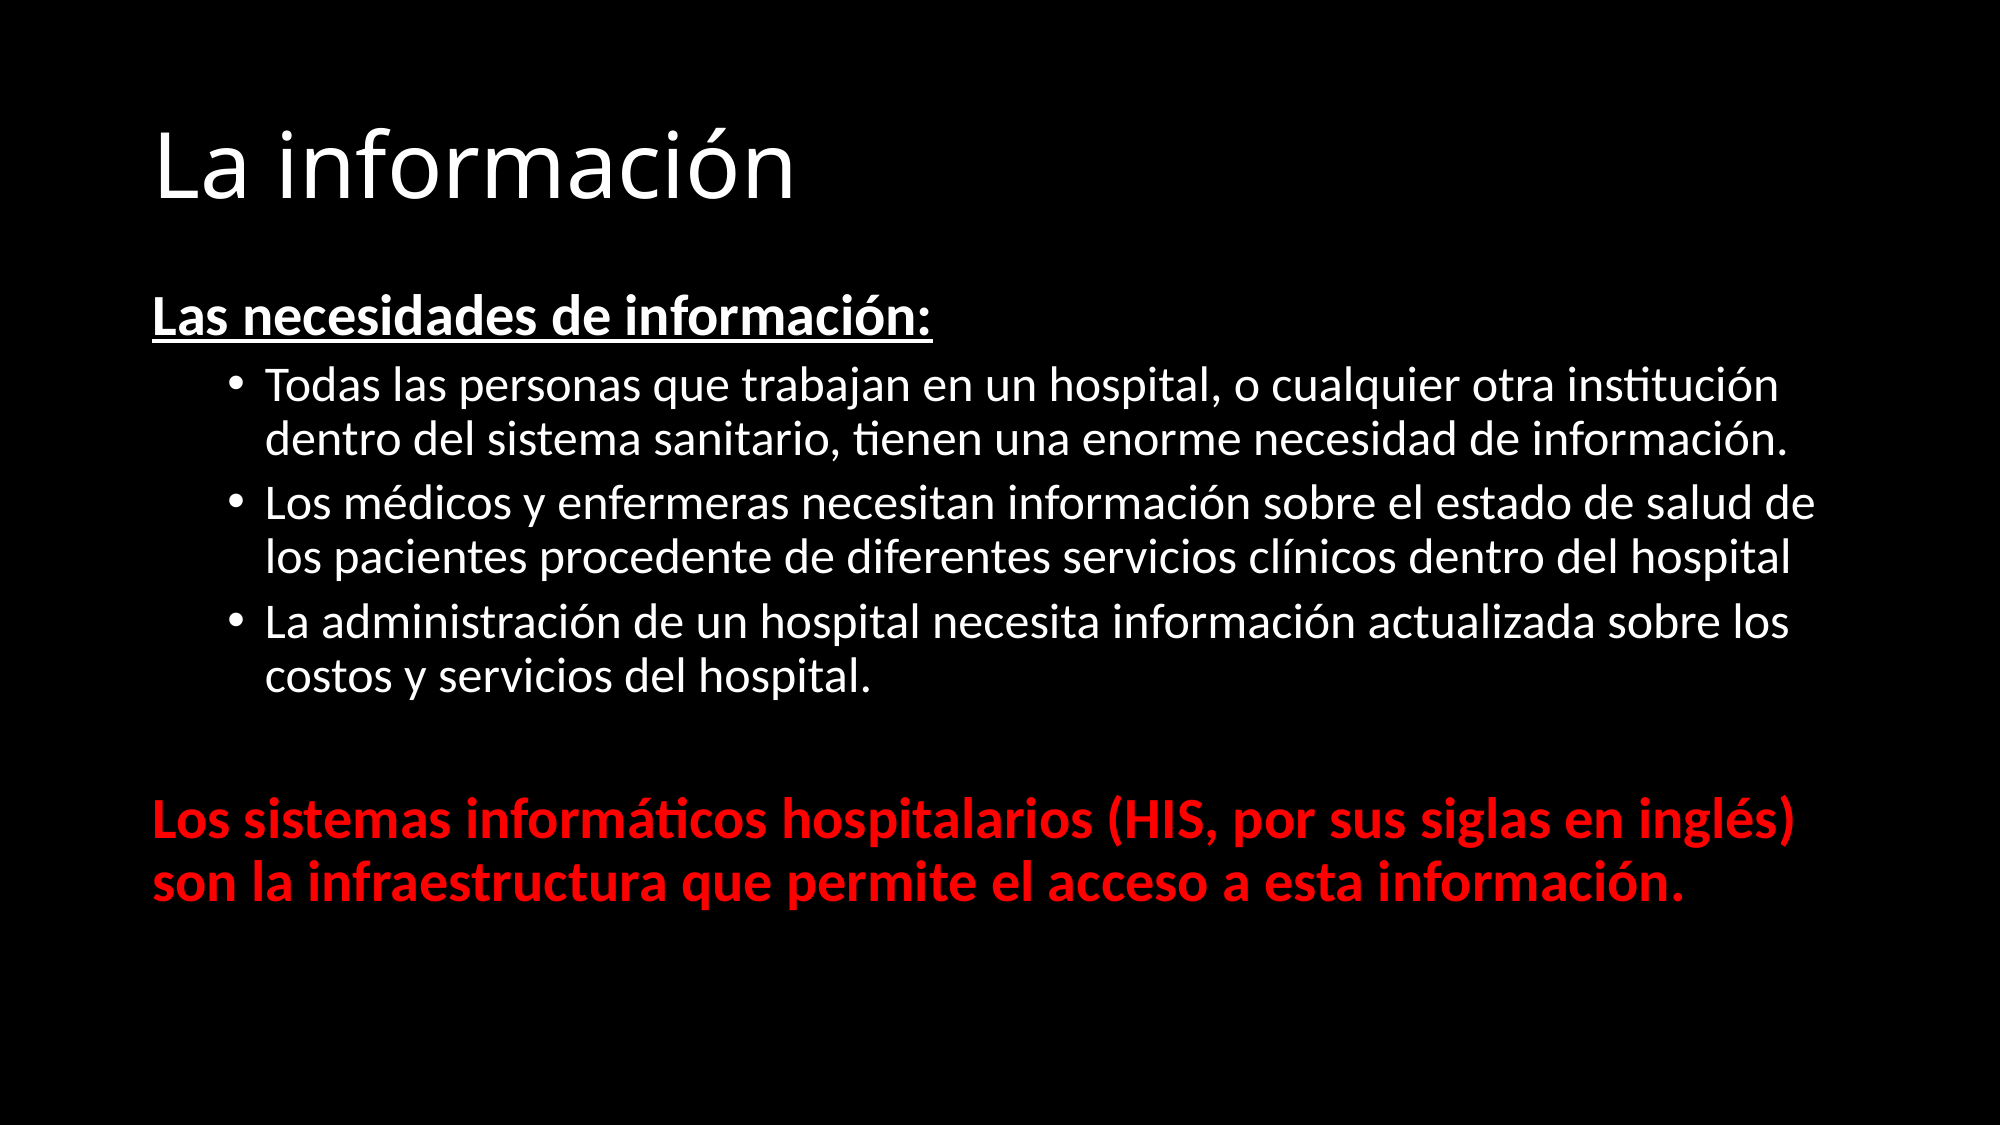

# La información
Las necesidades de información:
Todas las personas que trabajan en un hospital, o cualquier otra institución dentro del sistema sanitario, tienen una enorme necesidad de información.
Los médicos y enfermeras necesitan información sobre el estado de salud de los pacientes procedente de diferentes servicios clínicos dentro del hospital
La administración de un hospital necesita información actualizada sobre los costos y servicios del hospital.
Los sistemas informáticos hospitalarios (HIS, por sus siglas en inglés) son la infraestructura que permite el acceso a esta información.